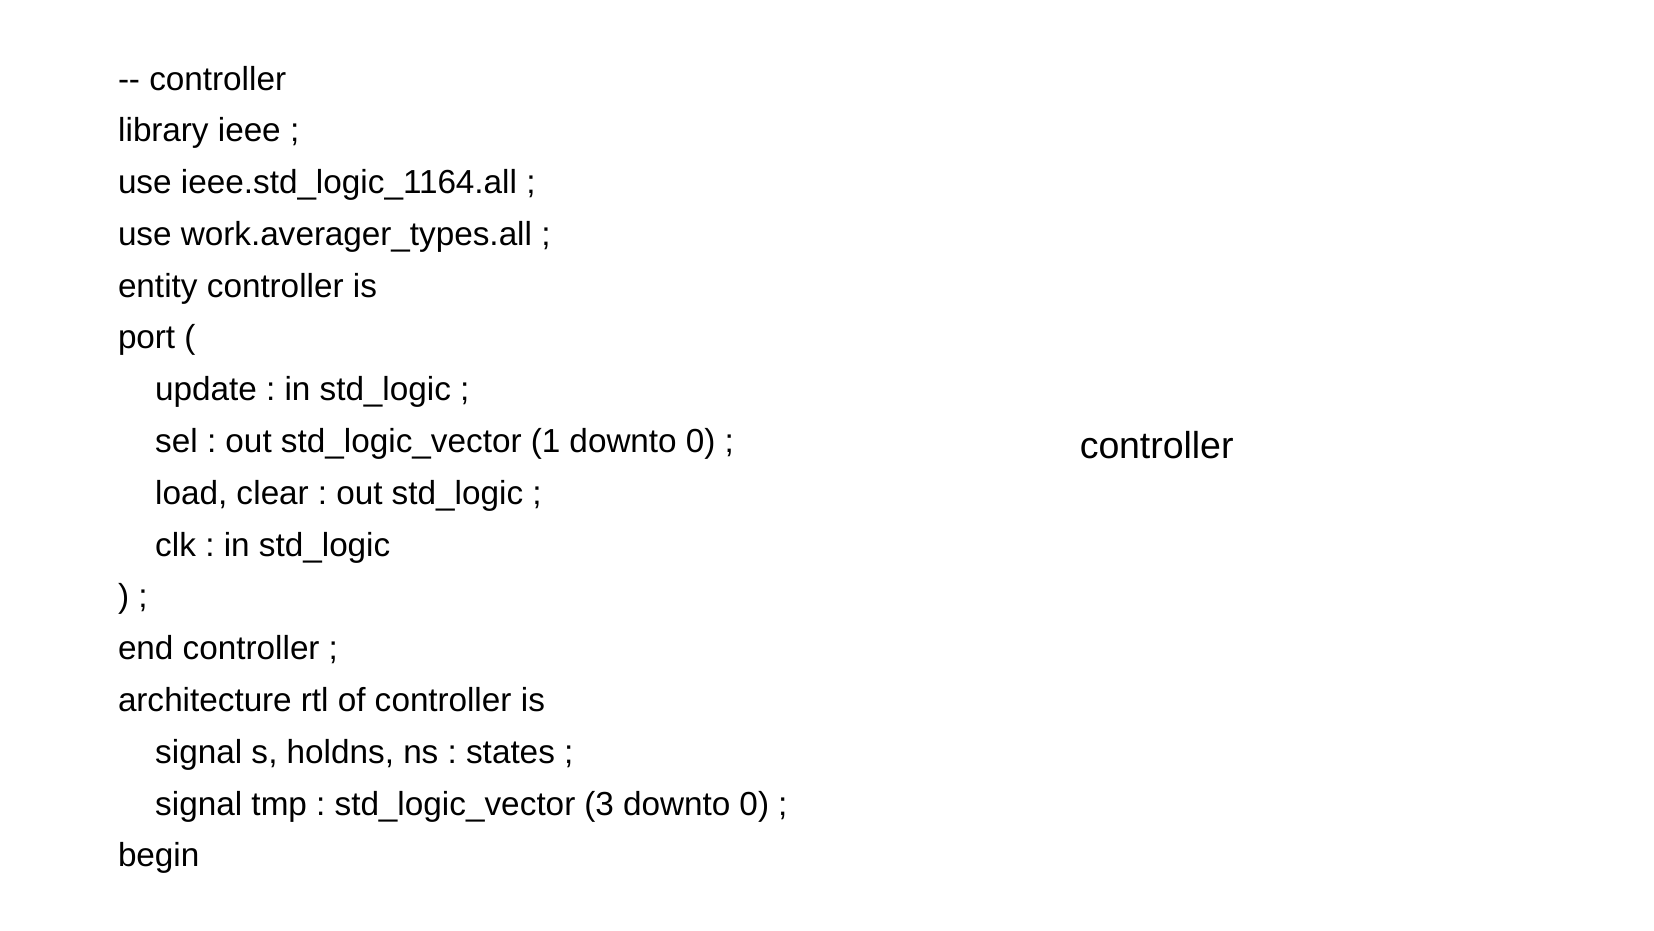

# -- controller
library ieee ;
use ieee.std_logic_1164.all ;
use work.averager_types.all ;
entity controller is
port (
 update : in std_logic ;
 sel : out std_logic_vector (1 downto 0) ;
 load, clear : out std_logic ;
 clk : in std_logic
) ;
end controller ;
architecture rtl of controller is
 signal s, holdns, ns : states ;
 signal tmp : std_logic_vector (3 downto 0) ;
begin
controller